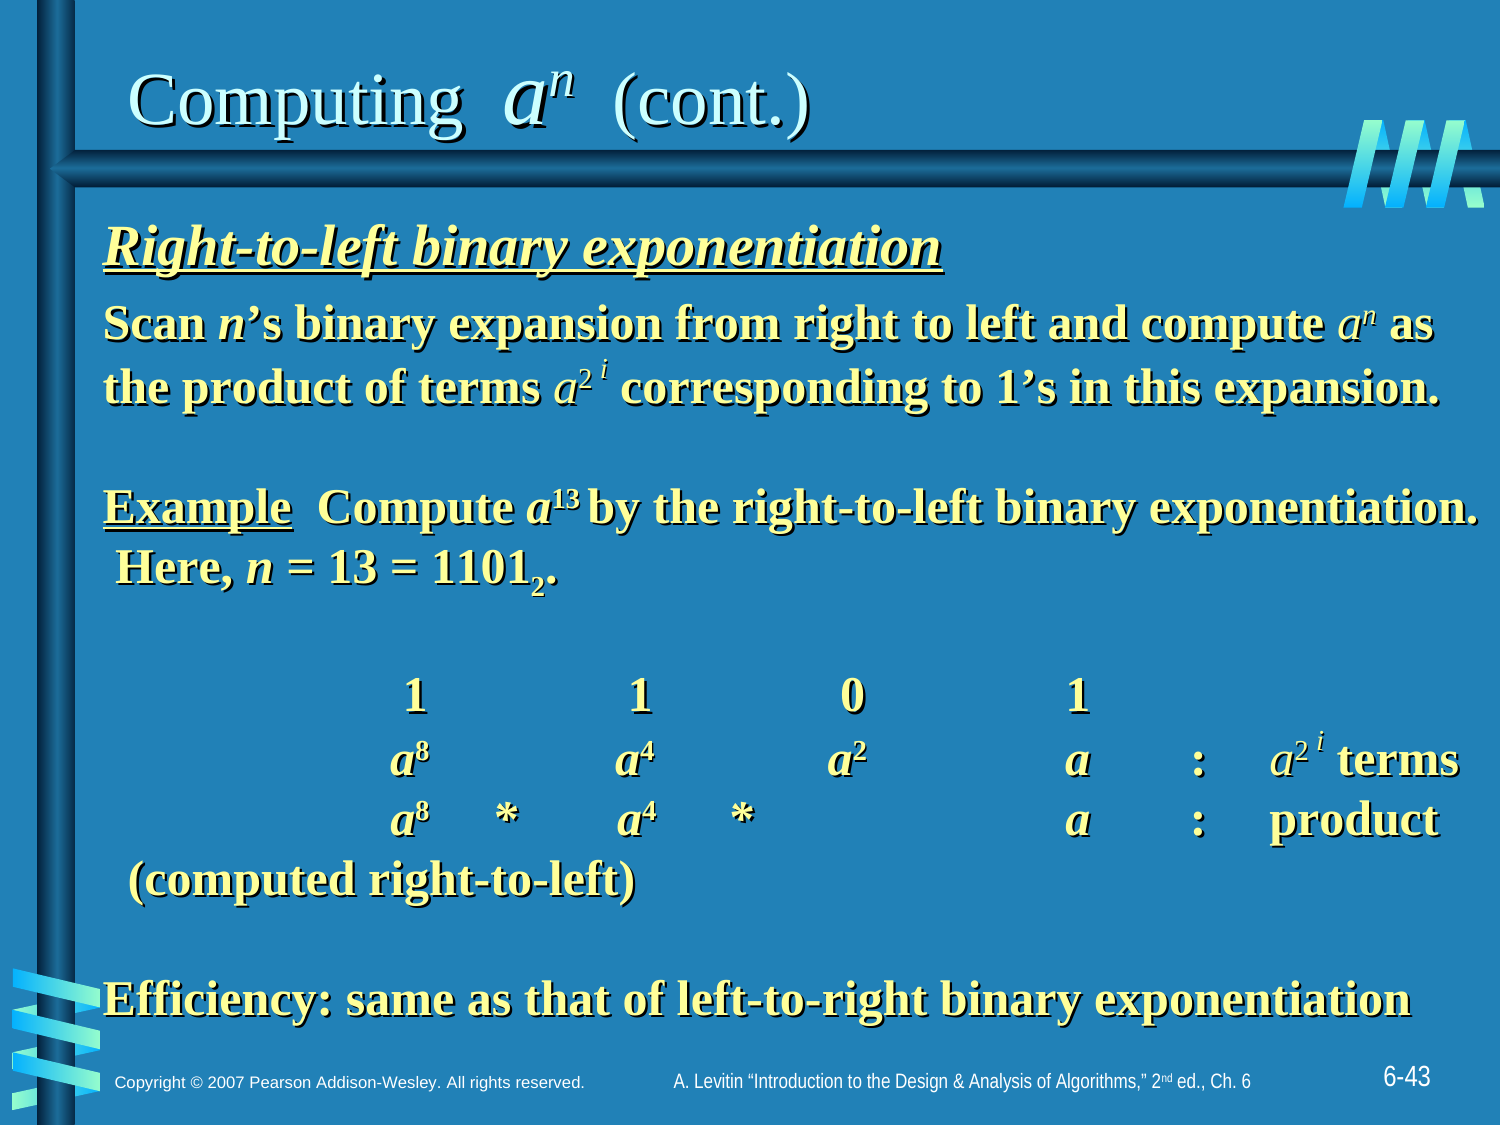

# Computing an (cont.)
Right-to-left binary exponentiation
Scan n’s binary expansion from right to left and compute an as the product of terms a2 i corresponding to 1’s in this expansion.
Example Compute a13 by the right-to-left binary exponentiation. Here, n = 13 = 11012.
		1	 1	 0 1
 	 a8	 a4	 a2 	 a : a2 i terms
 a8 * a4	 * a : product 	 (computed right-to-left)
Efficiency: same as that of left-to-right binary exponentiation